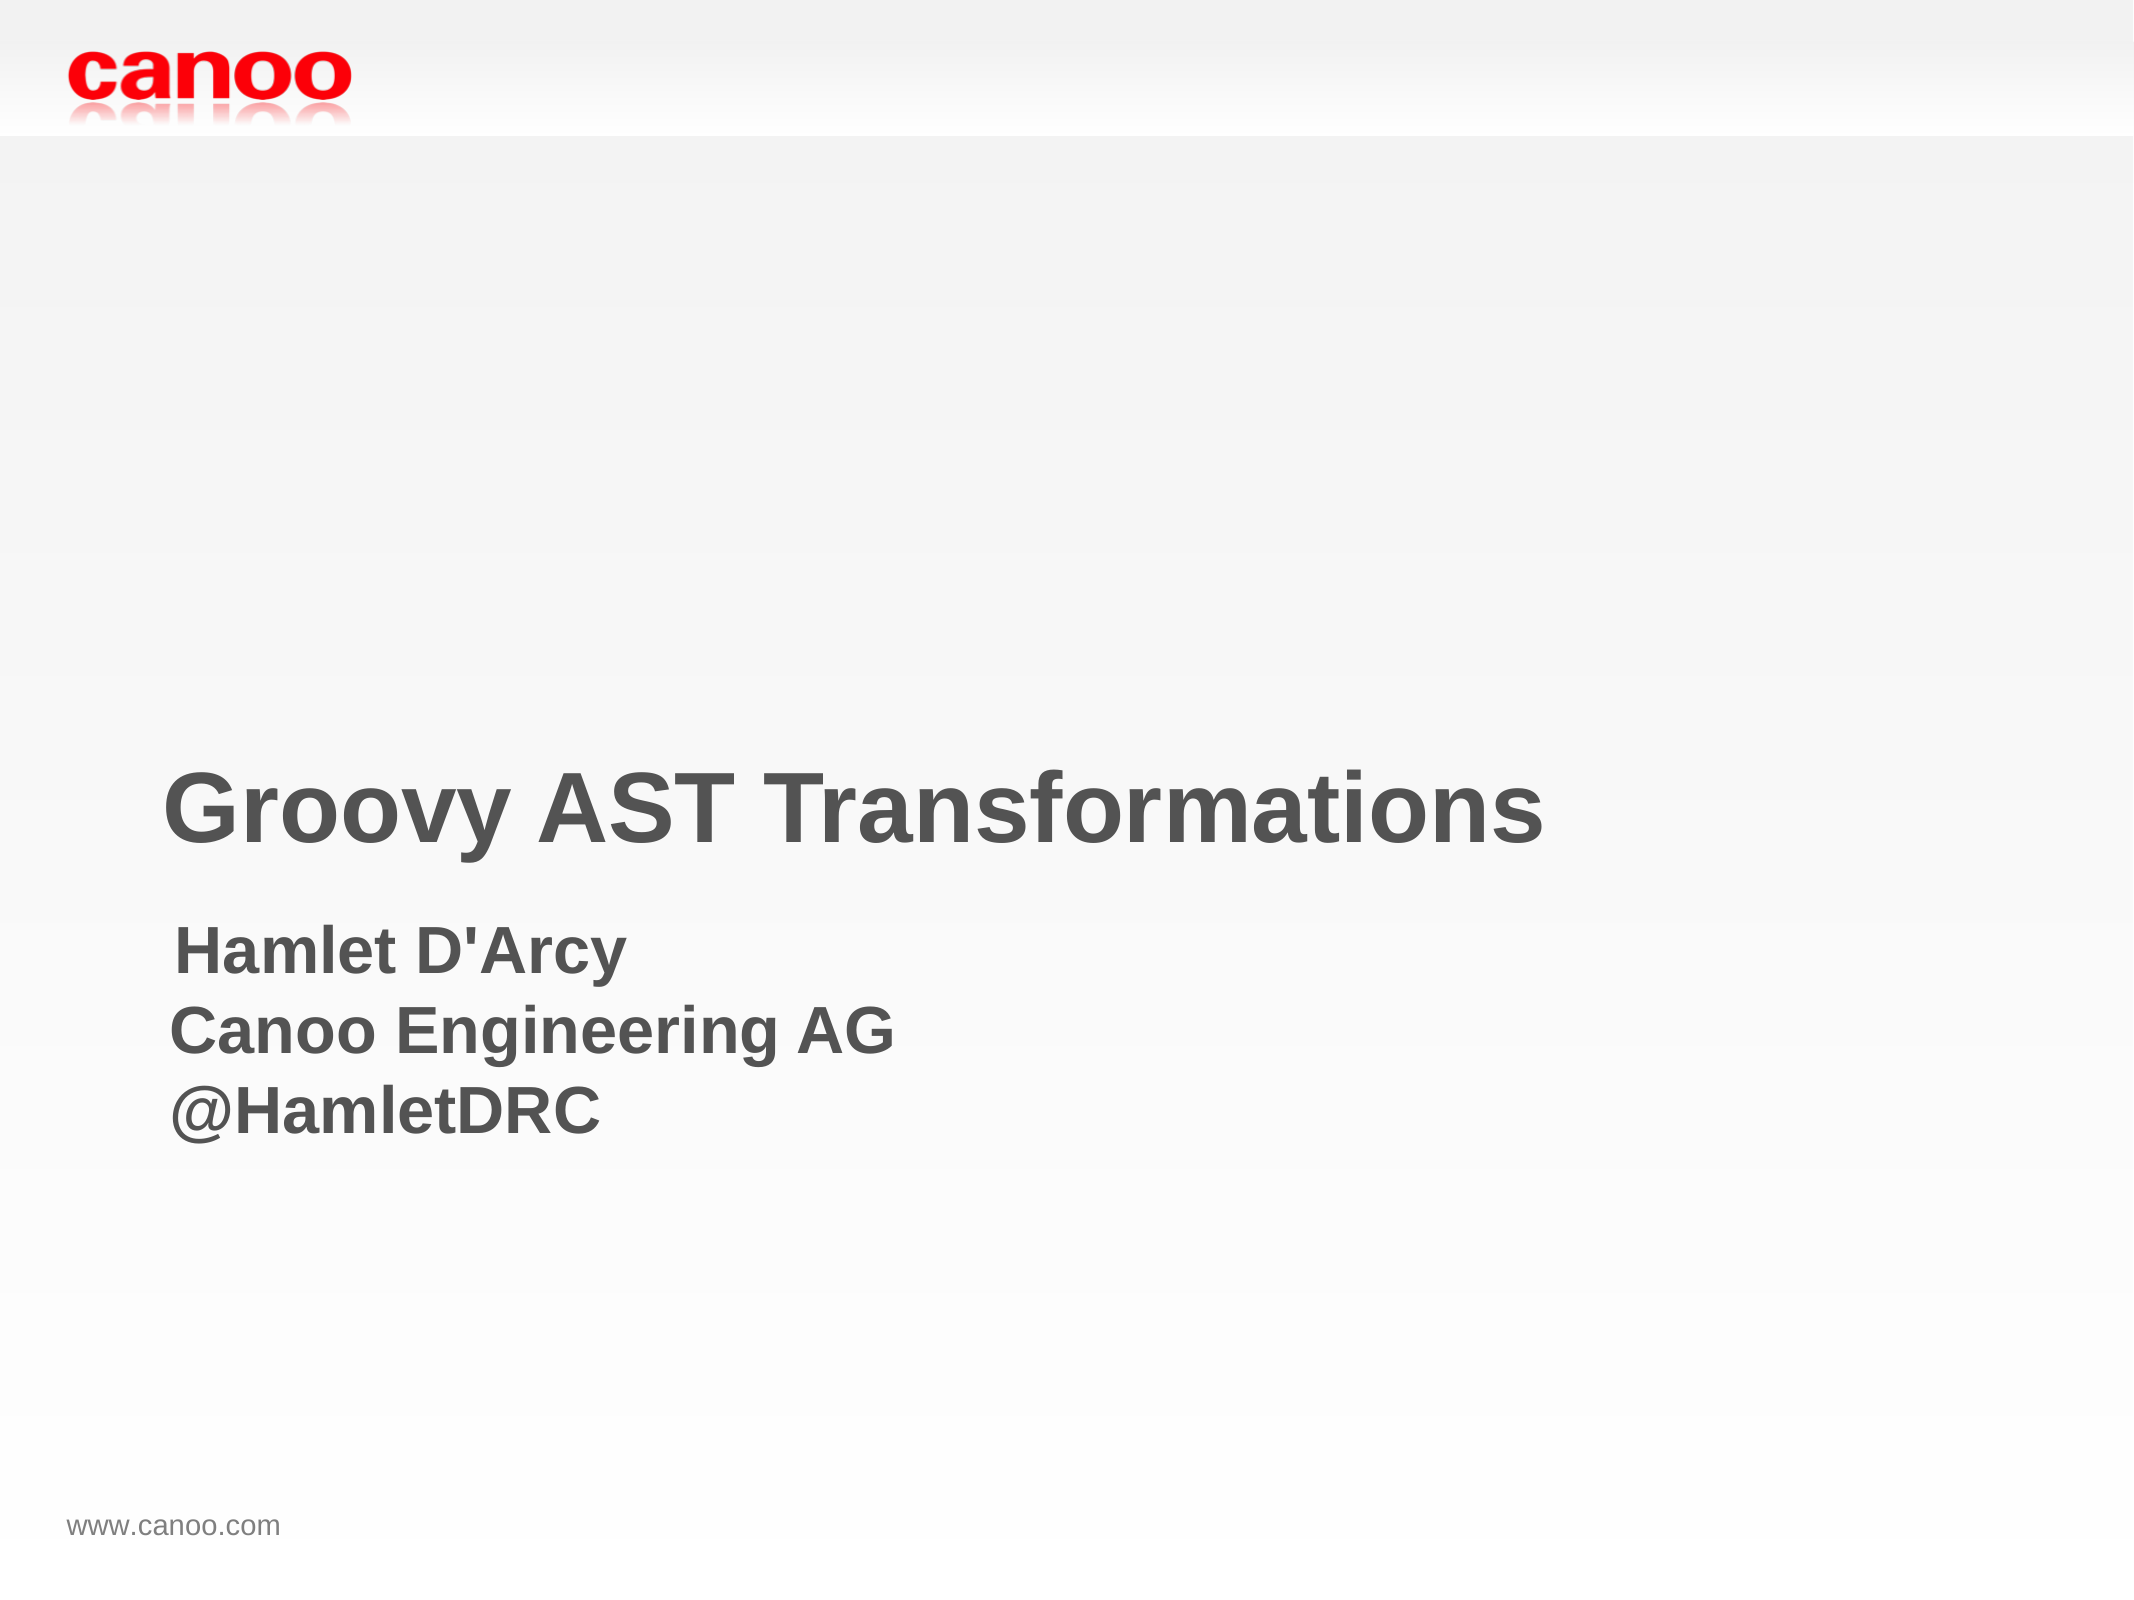

# Groovy AST Transformations
Hamlet D'Arcy
 Canoo Engineering AG
 @HamletDRC